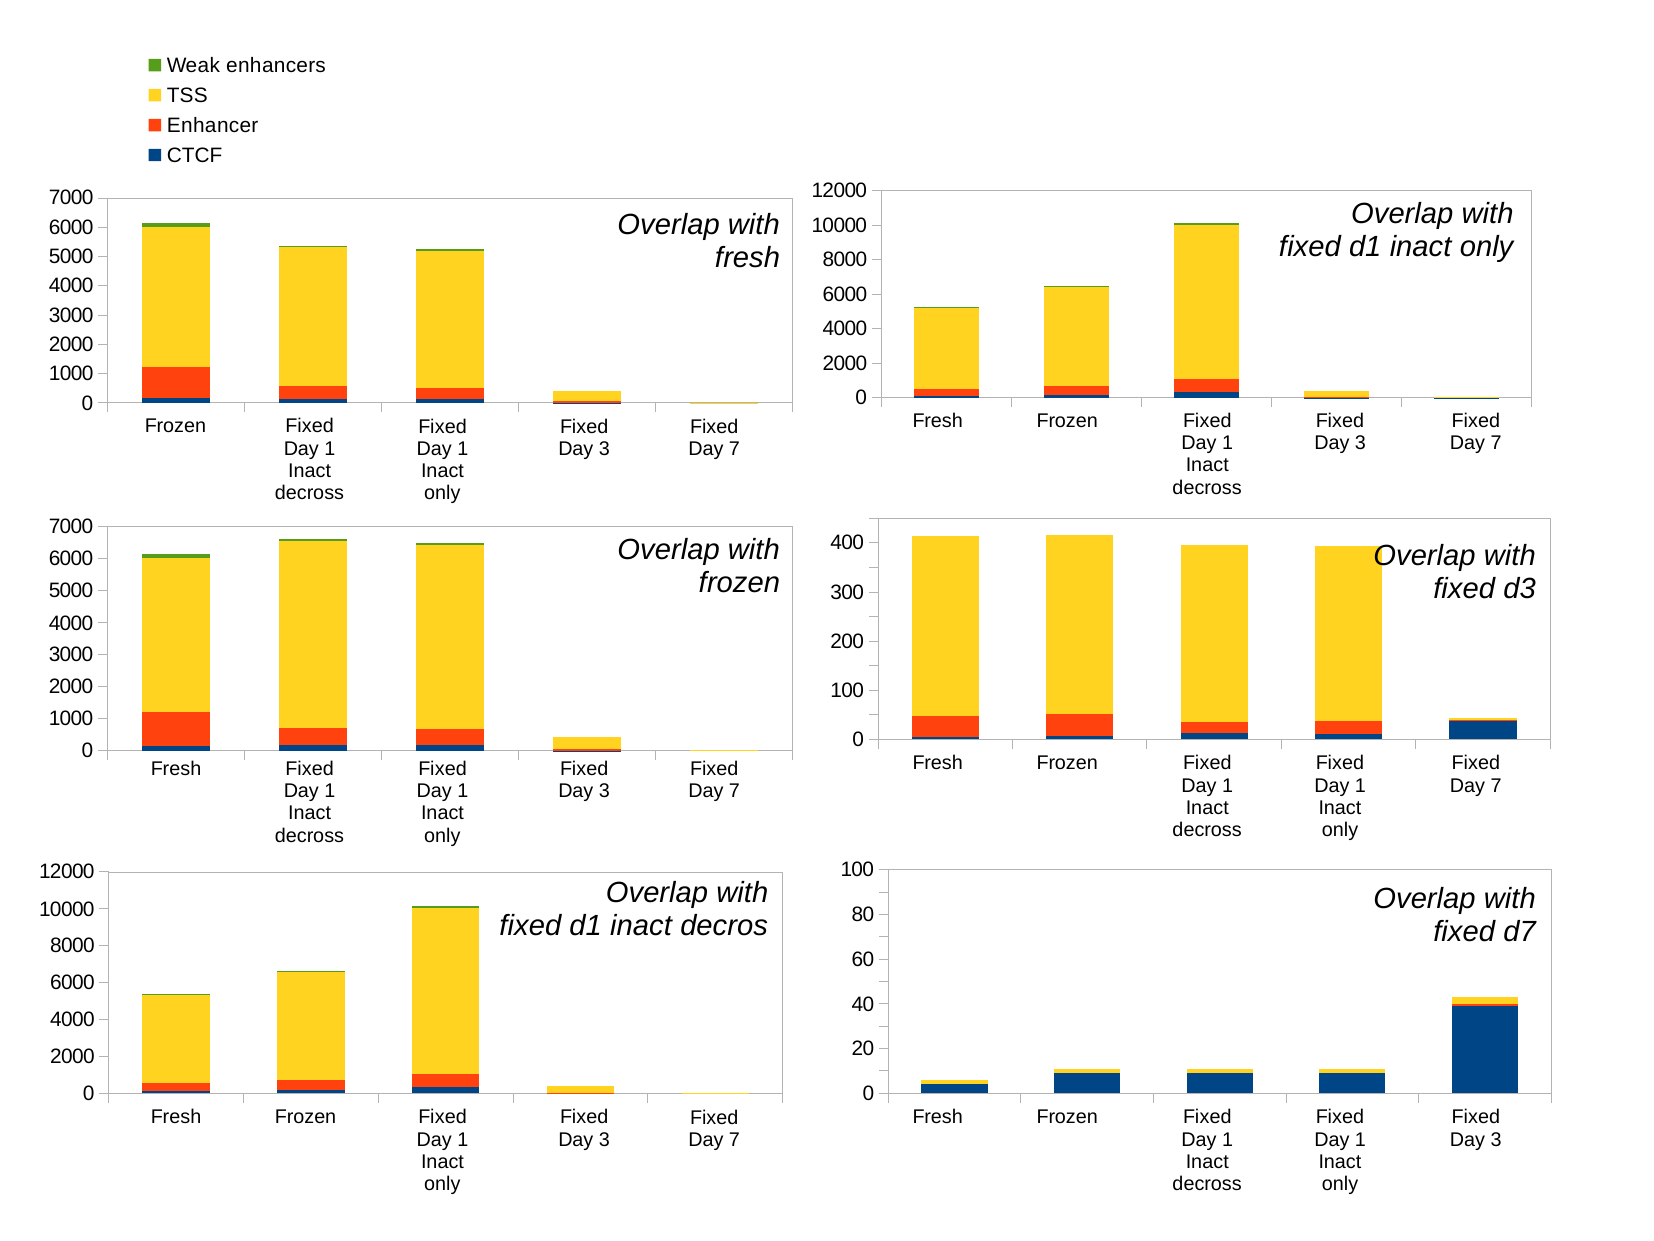

### Chart
| Category | CTCF | Enhancer | TSS | Weak enhancers |
|---|---|---|---|---|
| fresh | 118.0 | 393.0 | 4696.0 | 41.0 |
| frozen | 166.0 | 510.0 | 5758.0 | 60.0 |
| fixed_day1_inact_decrosslink | 326.0 | 733.0 | 8974.0 | 96.0 |
| fixed_day3_inact_decrosslink | 10.0 | 28.0 | 355.0 | 0.0 |
| fixed_day7_inact_decrosslink | 9.0 | 0.0 | 2.0 | 0.0 |
### Chart
| Category | CTCF | Enhancer | TSS | Weak enhancers |
|---|---|---|---|---|
| frozen | 160.0 | 1050.0 | 4802.0 | 133.0 |
| fixed_day1_inact_decrosslink | 115.0 | 445.0 | 4759.0 | 51.0 |
| fixed_day1_inact_only | 118.0 | 393.0 | 4696.0 | 41.0 |
| fixed_day3_inact_decrosslink | 4.0 | 43.0 | 367.0 | 0.0 |
| fixed_day7_inact_decrosslink | 4.0 | 0.0 | 2.0 | 0.0 |Overlap with
fixed d1 inact only
Overlap with
fresh
Fresh
Frozen
Fixed
Day 3
Fixed
Day 1
Inact
decross
Fixed
Day 7
Frozen
Fixed
Day 1
Inact
decross
Fixed
Day 1
Inact
only
Fixed
Day 3
Fixed
Day 7
### Chart
| Category | CTCF | Enhancer | TSS | Weak enhancers |
|---|---|---|---|---|
| fresh | 160.0 | 1050.0 | 4802.0 | 133.0 |
| fixed_day1_inact_decrosslink | 174.0 | 553.0 | 5827.0 | 62.0 |
| fixed_day1_inact_only | 166.0 | 510.0 | 5758.0 | 60.0 |
| fixed_day3_inact_decrosslink | 7.0 | 44.0 | 366.0 | 0.0 |
| fixed_day7_inact_decrosslink | 9.0 | 0.0 | 2.0 | 0.0 |
### Chart
| Category | CTCF | Enhancer | TSS | Weak enhancers |
|---|---|---|---|---|
| fresh | 4.0 | 43.0 | 367.0 | 0.0 |
| frozen | 7.0 | 44.0 | 366.0 | 0.0 |
| fixed_day1_inact_decrosslink | 12.0 | 23.0 | 360.0 | 0.0 |
| fixed_day1_inact_only | 10.0 | 28.0 | 355.0 | 0.0 |
| fixed_day7_inact_decrosslink | 39.0 | 1.0 | 3.0 | 0.0 |Overlap with
frozen
Overlap with
fixed d3
Fresh
Frozen
Fixed
Day 1
Inact
only
Fixed
Day 1
Inact
decross
Fixed
Day 7
Fresh
Fixed
Day 1
Inact
decross
Fixed
Day 1
Inact
only
Fixed
Day 3
Fixed
Day 7
### Chart
| Category | CTCF | Enhancer | TSS | Weak enhancers |
|---|---|---|---|---|
| fresh | 4.0 | 0.0 | 2.0 | 0.0 |
| frozen | 9.0 | 0.0 | 2.0 | 0.0 |
| fixed_day1_inact_decrosslink | 9.0 | 0.0 | 2.0 | 0.0 |
| fixed_day1_inact_only | 9.0 | 0.0 | 2.0 | 0.0 |
| fixed_day3_inact_decrosslink | 39.0 | 1.0 | 3.0 | 0.0 |
### Chart
| Category | CTCF | Enhancer | TSS | Weak enhancers |
|---|---|---|---|---|
| fresh | 115.0 | 445.0 | 4759.0 | 51.0 |
| frozen | 174.0 | 553.0 | 5827.0 | 62.0 |
| fixed_day1_inact_only | 326.0 | 733.0 | 8974.0 | 96.0 |
| fixed_day3_inact_decrosslink | 12.0 | 23.0 | 360.0 | 0.0 |
| fixed_day7_inact_decrosslink | 9.0 | 0.0 | 2.0 | 0.0 |Overlap with
fixed d1 inact decros
Overlap with
fixed d7
Fresh
Frozen
Fresh
Frozen
Fixed
Day 1
Inact
only
Fixed
Day 1
Inact
only
Fixed
Day 3
Fixed
Day 1
Inact
decross
Fixed
Day 3
Fixed
Day 7